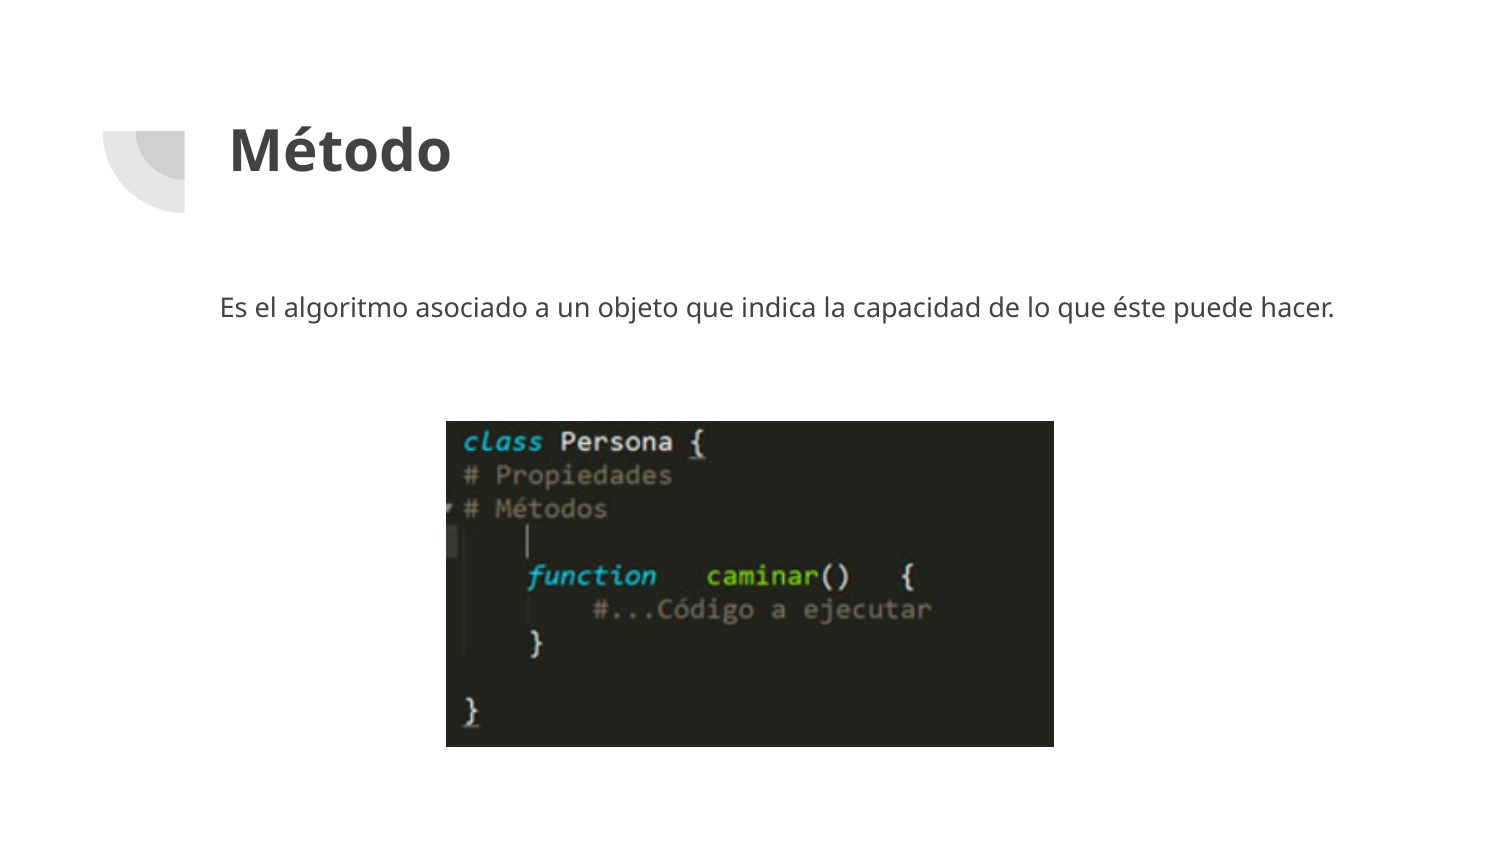

# Método
Es el algoritmo asociado a un objeto que indica la capacidad de lo que éste puede hacer.